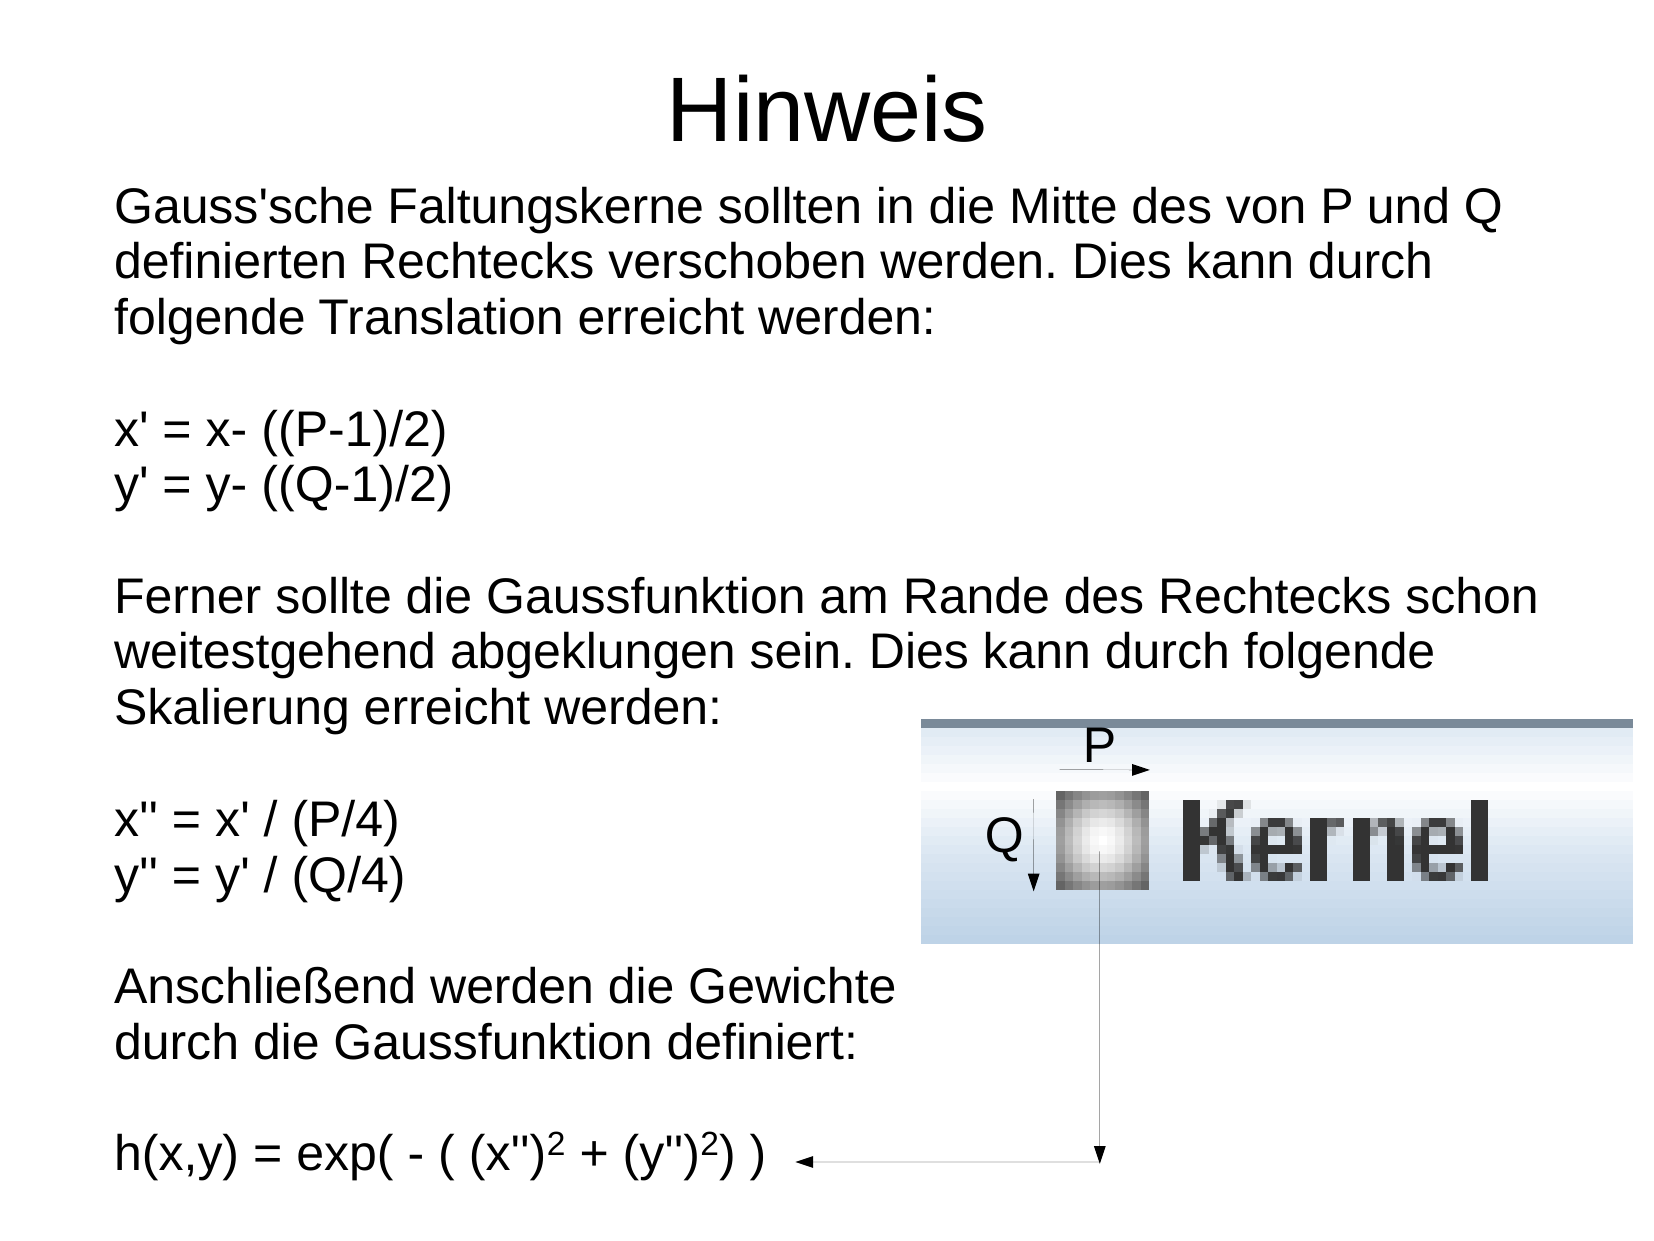

# Hinweis
Gauss'sche Faltungskerne sollten in die Mitte des von P und Q definierten Rechtecks verschoben werden. Dies kann durch folgende Translation erreicht werden:
x' = x- ((P-1)/2)
y' = y- ((Q-1)/2)
Ferner sollte die Gaussfunktion am Rande des Rechtecks schon
weitestgehend abgeklungen sein. Dies kann durch folgende Skalierung erreicht werden:
x'' = x' / (P/4)
y'' = y' / (Q/4)
Anschließend werden die Gewichte
durch die Gaussfunktion definiert:
h(x,y) = exp( - ( (x'')2 + (y'')2) )
P
Q